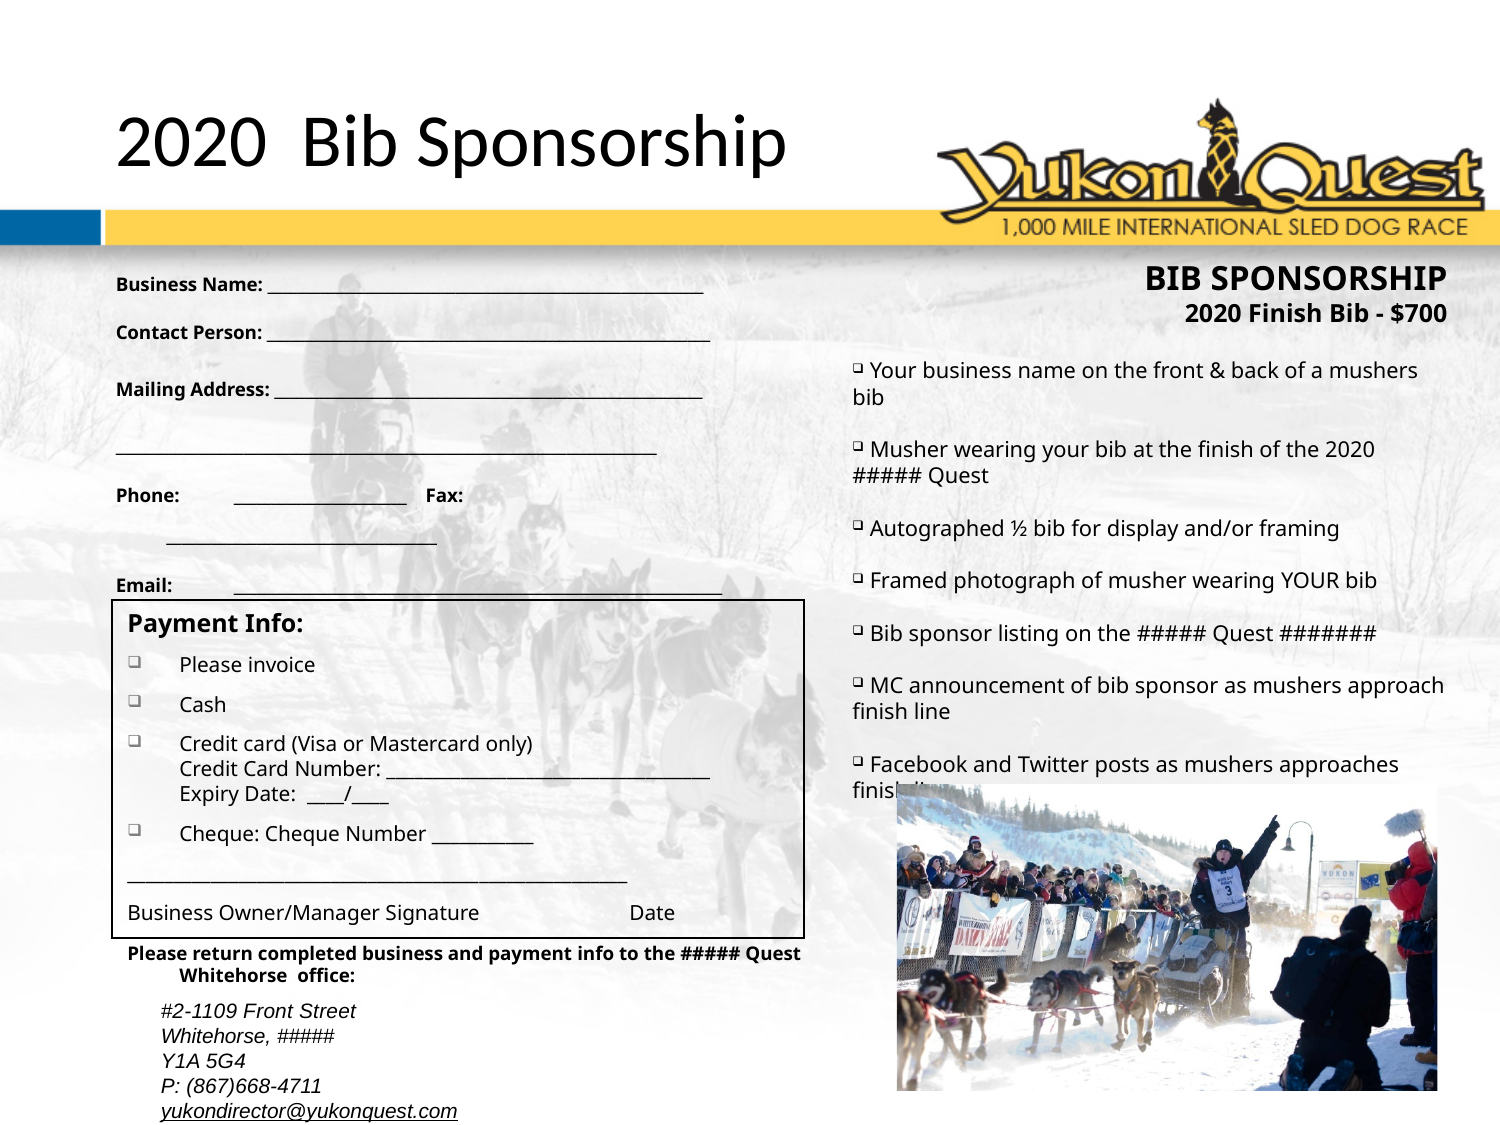

# 2020 Bib Sponsorship
Business Name: __________________________________________________________
Contact Person: ___________________________________________________________
Mailing Address: _________________________________________________________
________________________________________________________________________
Phone:	_______________________ Fax: ____________________________________
Email:	_________________________________________________________________
BIB SPONSORSHIP
2020 Finish Bib - $700
 Your business name on the front & back of a mushers bib
 Musher wearing your bib at the finish of the 2020 ##### Quest
 Autographed ½ bib for display and/or framing
 Framed photograph of musher wearing YOUR bib
 Bib sponsor listing on the ##### Quest #######
 MC announcement of bib sponsor as mushers approach finish line
 Facebook and Twitter posts as mushers approaches finish line
Payment Info:
Please invoice
Cash
Credit card (Visa or Mastercard only)
Credit Card Number: ___________________________________
Expiry Date: ____/____
Cheque: Cheque Number ___________
______________________________________	________________
Business Owner/Manager Signature		Date
Please return completed business and payment info to the ##### Quest Whitehorse office:
#2-1109 Front Street
Whitehorse, #####
Y1A 5G4
P: (867)668-4711
yukondirector@yukonquest.com